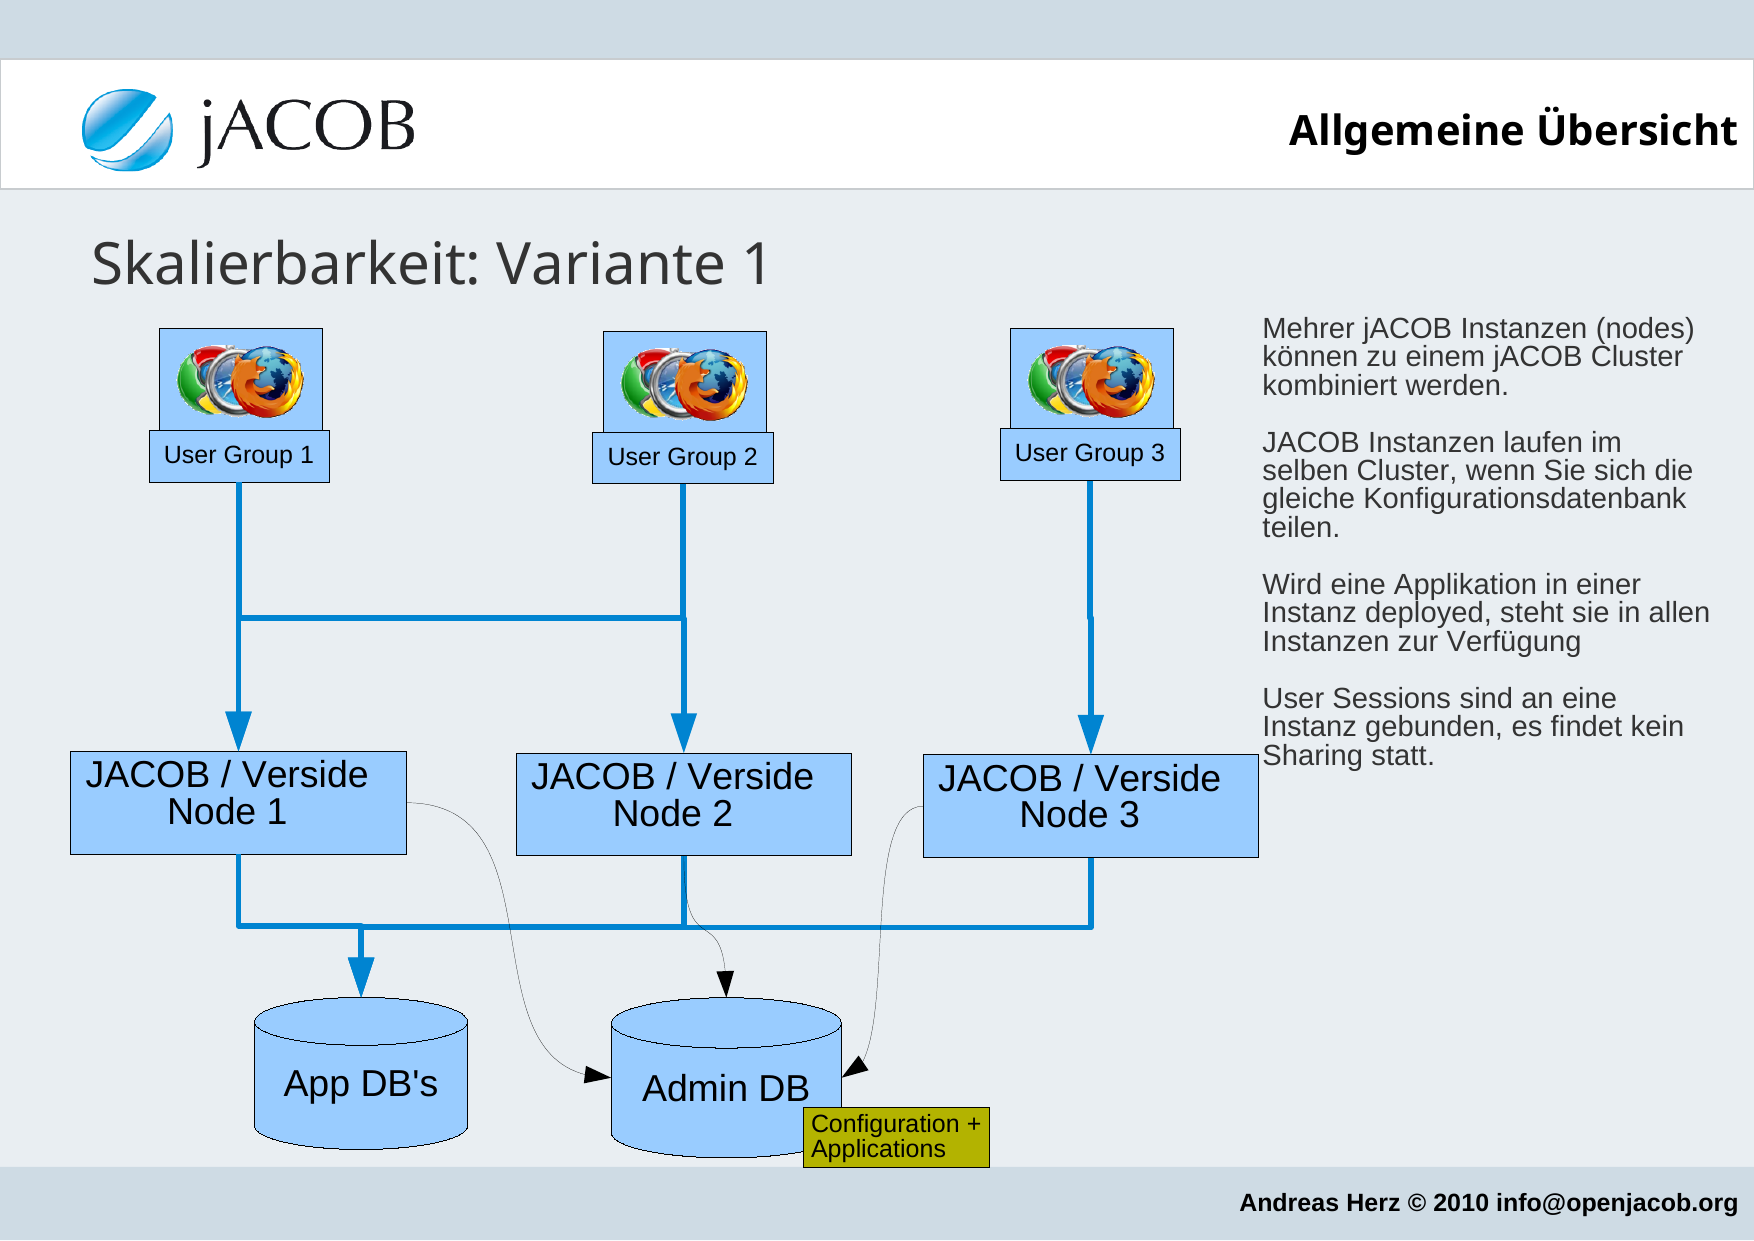

# Allgemeine Übersicht
Skalierbarkeit: Variante 1
Mehrer jACOB Instanzen (nodes) können zu einem jACOB Cluster kombiniert werden.
JACOB Instanzen laufen im selben Cluster, wenn Sie sich die gleiche Konfigurationsdatenbank teilen.
Wird eine Applikation in einer Instanz deployed, steht sie in allen Instanzen zur Verfügung
User Sessions sind an eine Instanz gebunden, es findet kein Sharing statt.
User Group 3
User Group 1
User Group 2
JACOB / Verside
Node 1
JACOB / Verside
Node 2
JACOB / Verside
Node 3
App DB's
Admin DB
Configuration +
Applications
Andreas Herz © 2010 info@openjacob.org